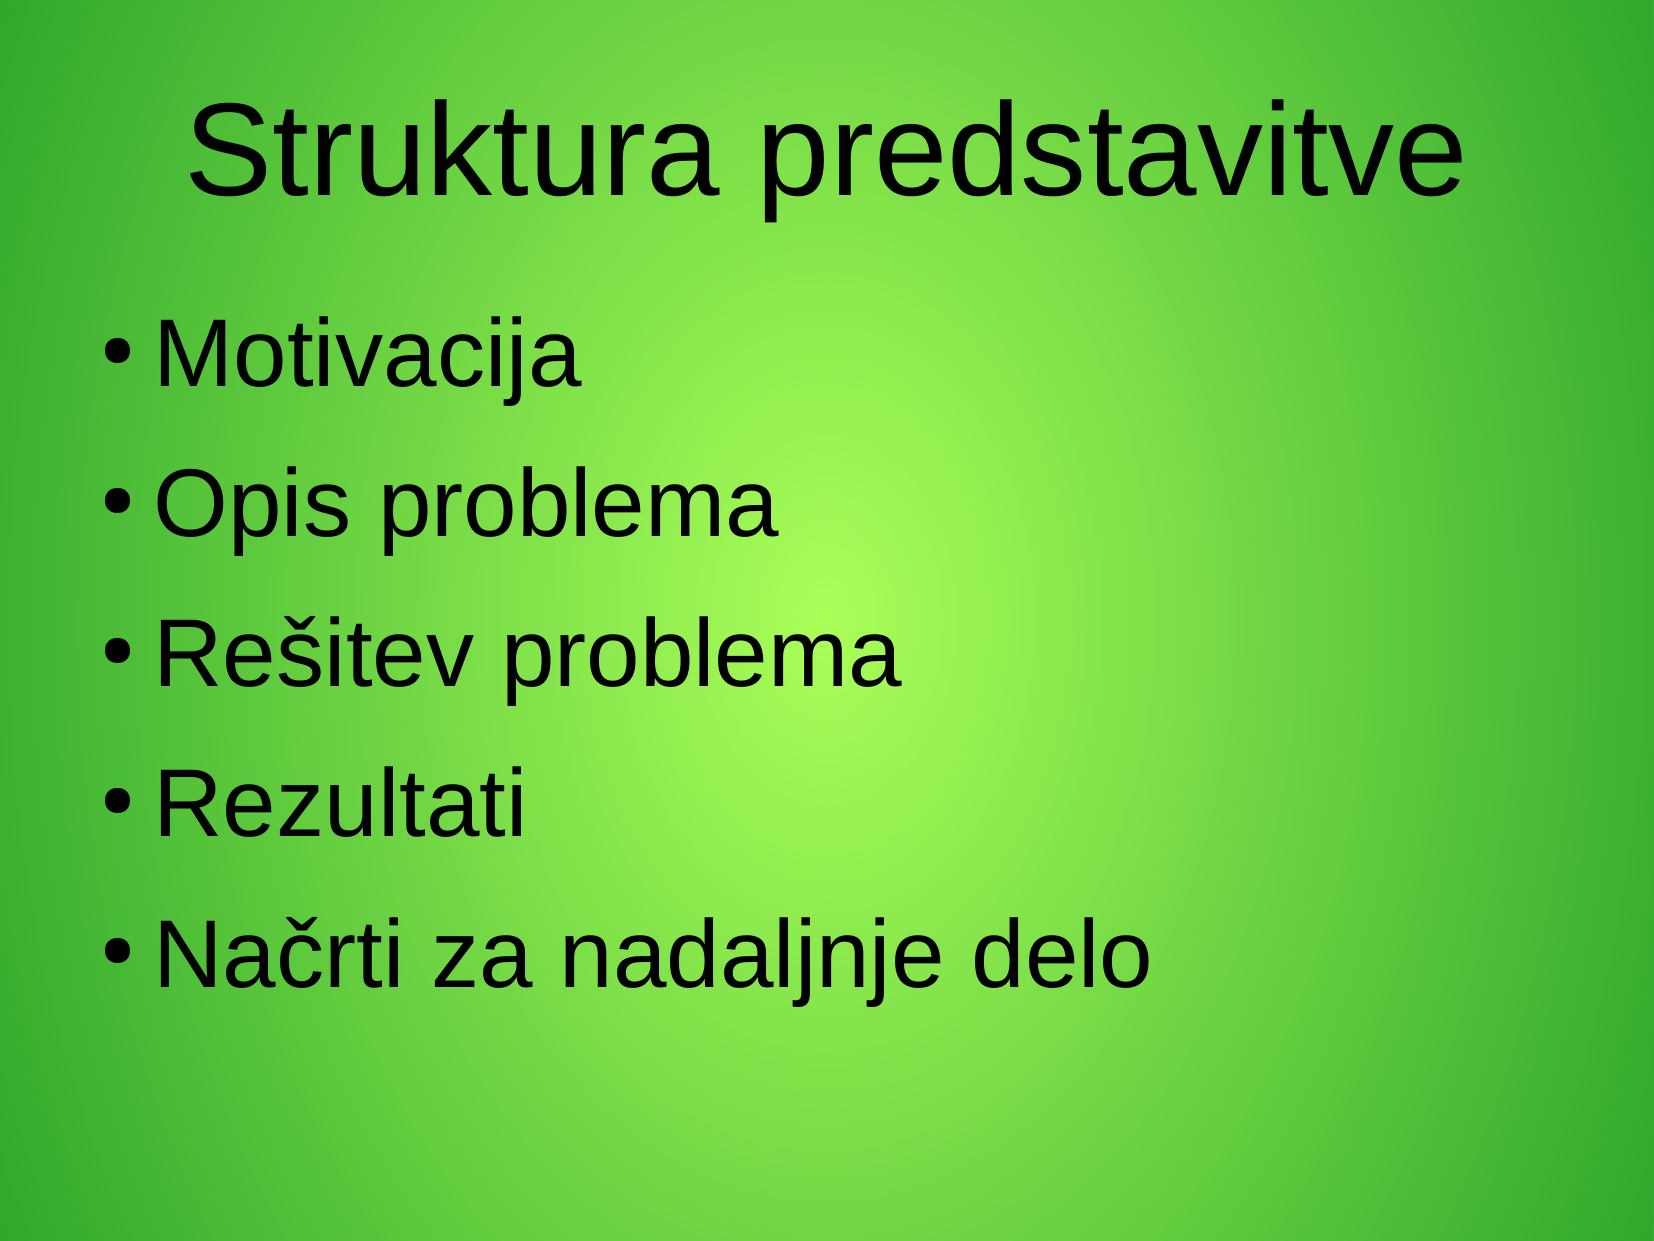

# Struktura predstavitve
Motivacija
Opis problema
Rešitev problema
Rezultati
Načrti za nadaljnje delo